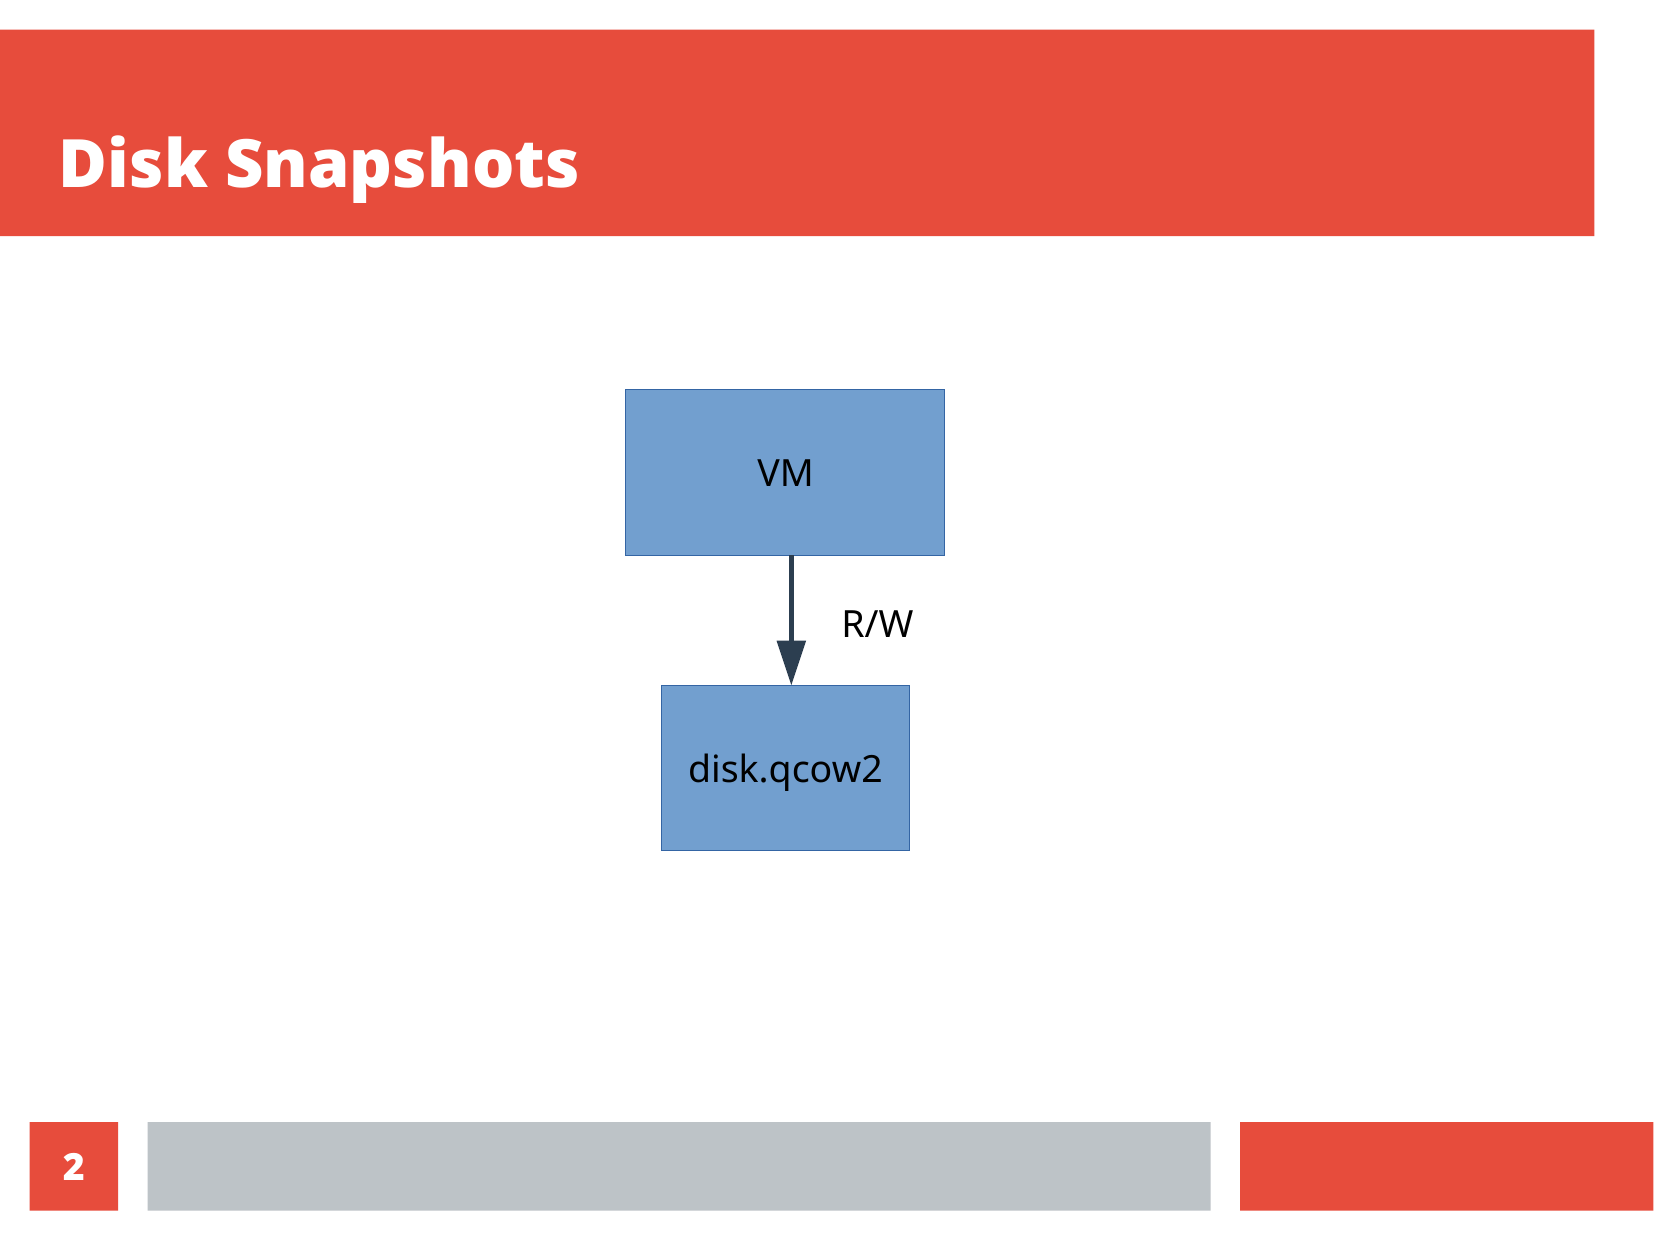

# Disk Snapshots
VM
R/W
disk.qcow2
2